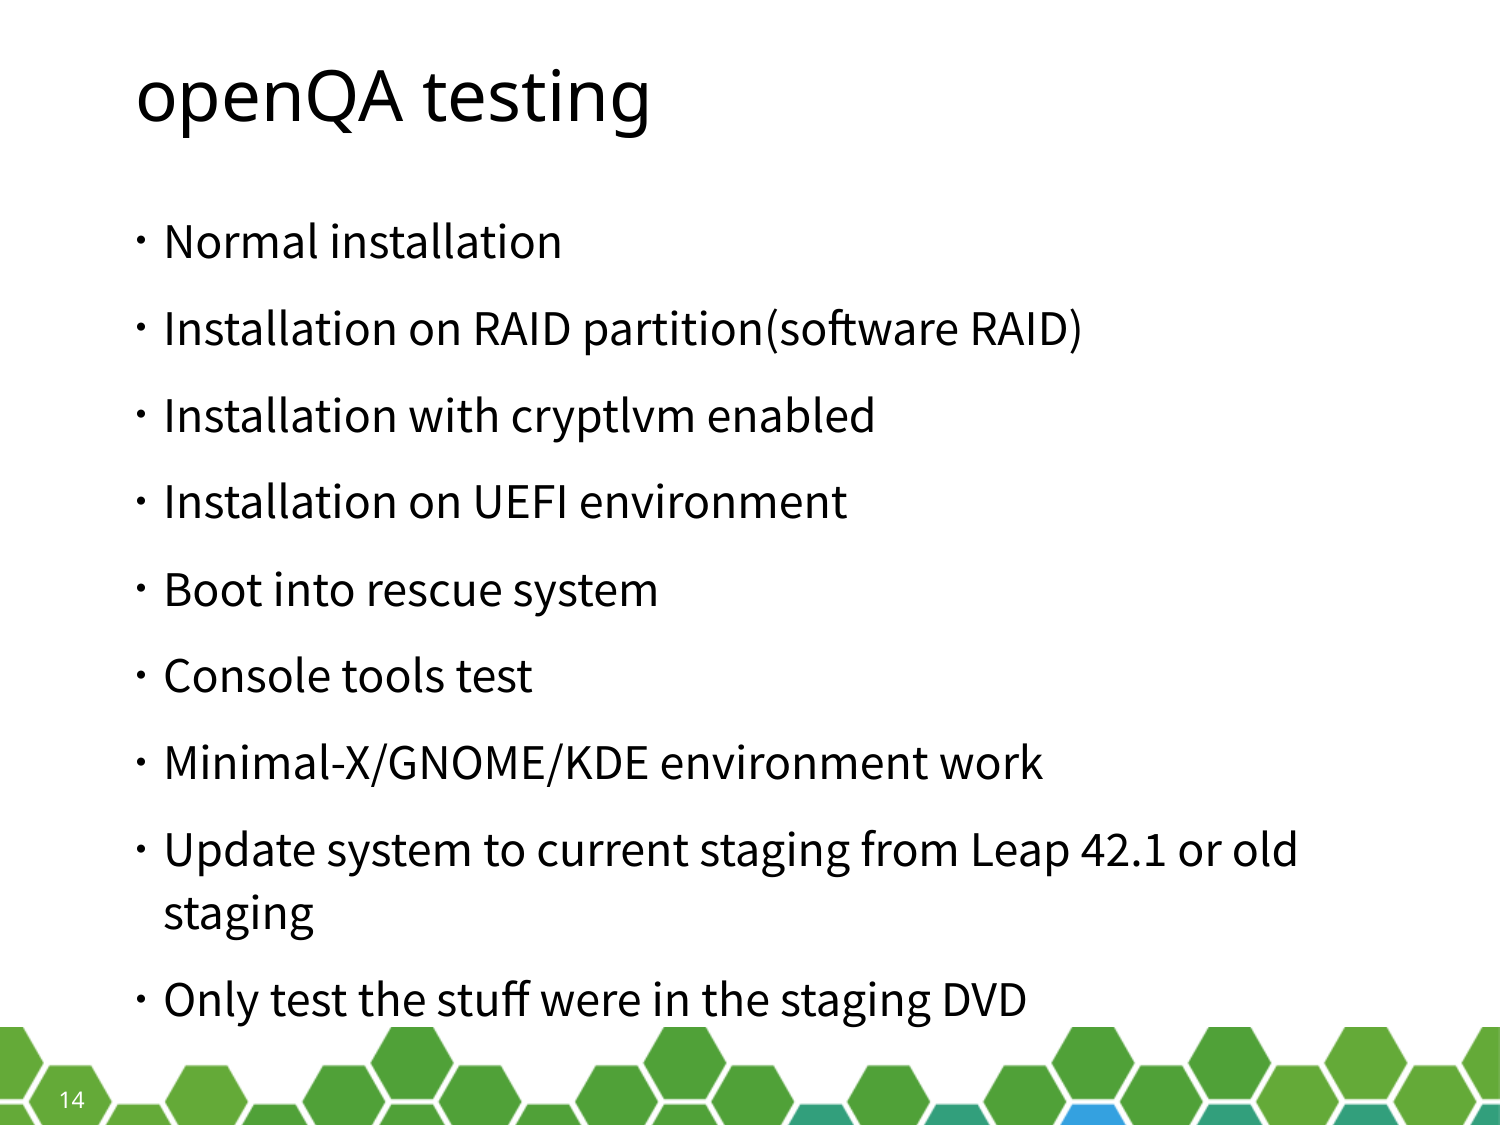

# openQA testing
Normal installation
Installation on RAID partition(software RAID)
Installation with cryptlvm enabled
Installation on UEFI environment
Boot into rescue system
Console tools test
Minimal-X/GNOME/KDE environment work
Update system to current staging from Leap 42.1 or old staging
Only test the stuff were in the staging DVD